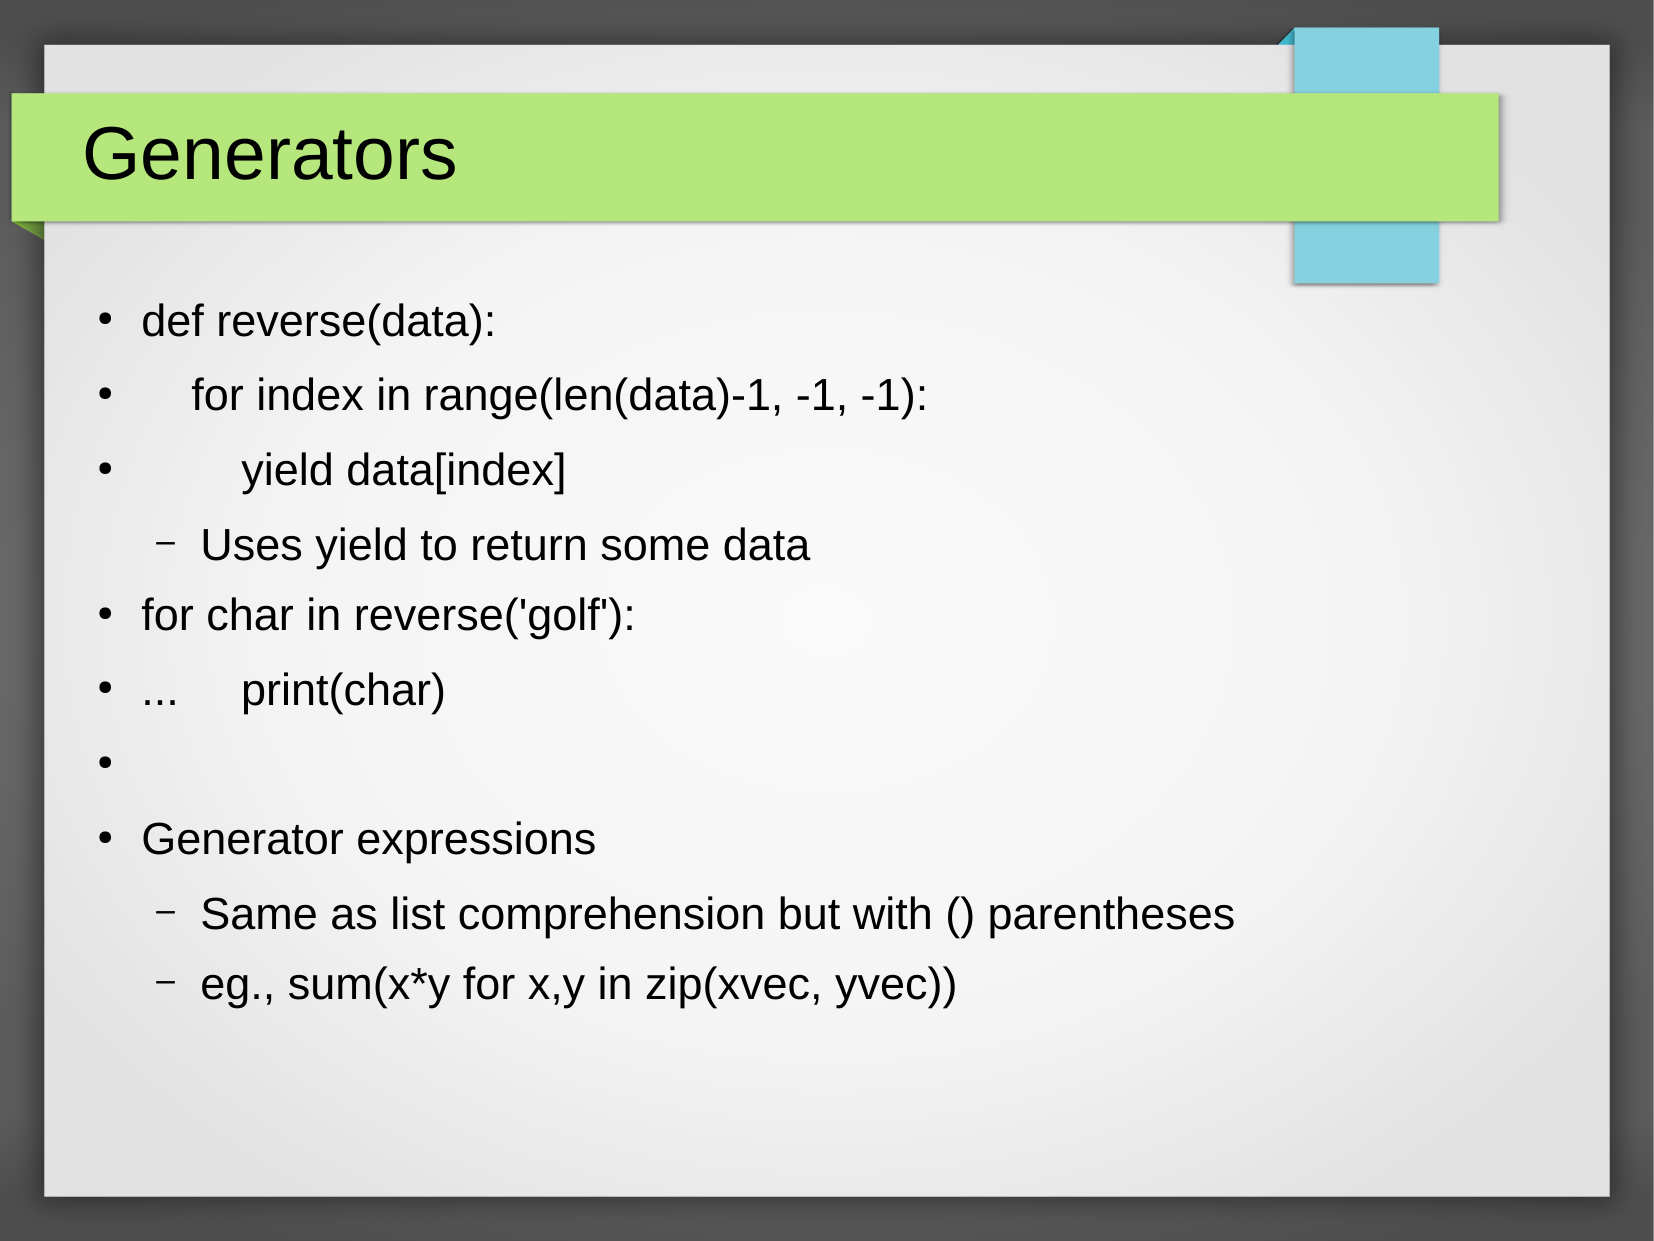

# Generators
def reverse(data):
 for index in range(len(data)-1, -1, -1):
 yield data[index]
Uses yield to return some data
for char in reverse('golf'):
... print(char)
Generator expressions
Same as list comprehension but with () parentheses
eg., sum(x*y for x,y in zip(xvec, yvec))